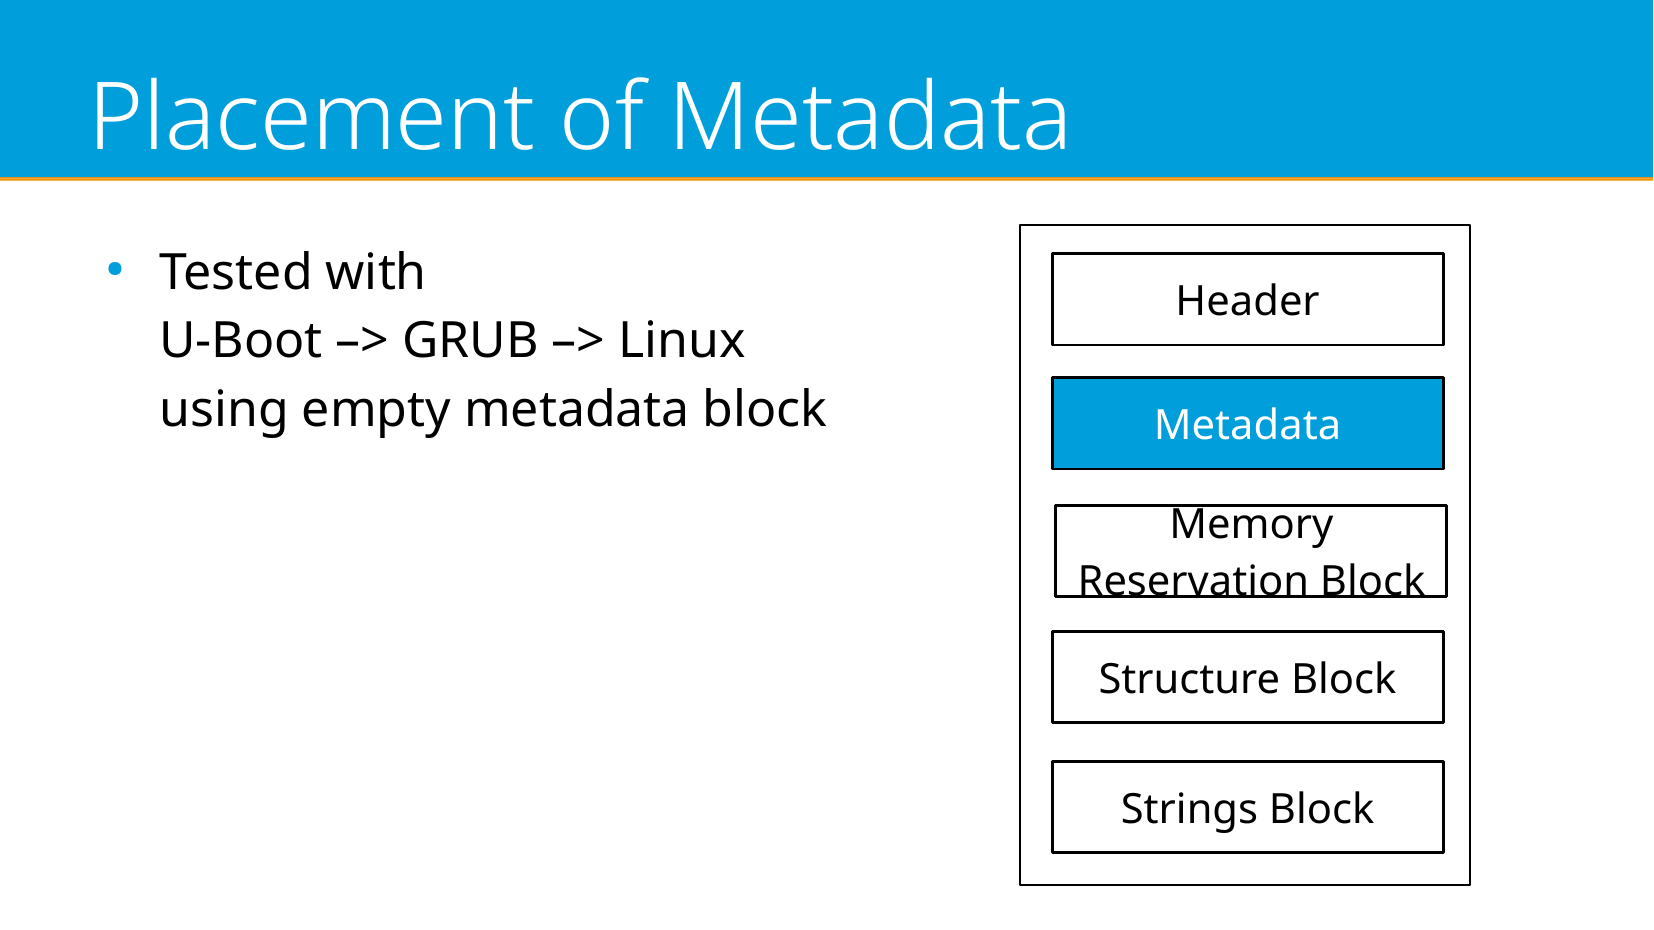

# Placement of Metadata
Tested with
U-Boot –> GRUB –> Linux
using empty metadata block
Header
Metadata
Memory
Reservation Block
Structure Block
Strings Block